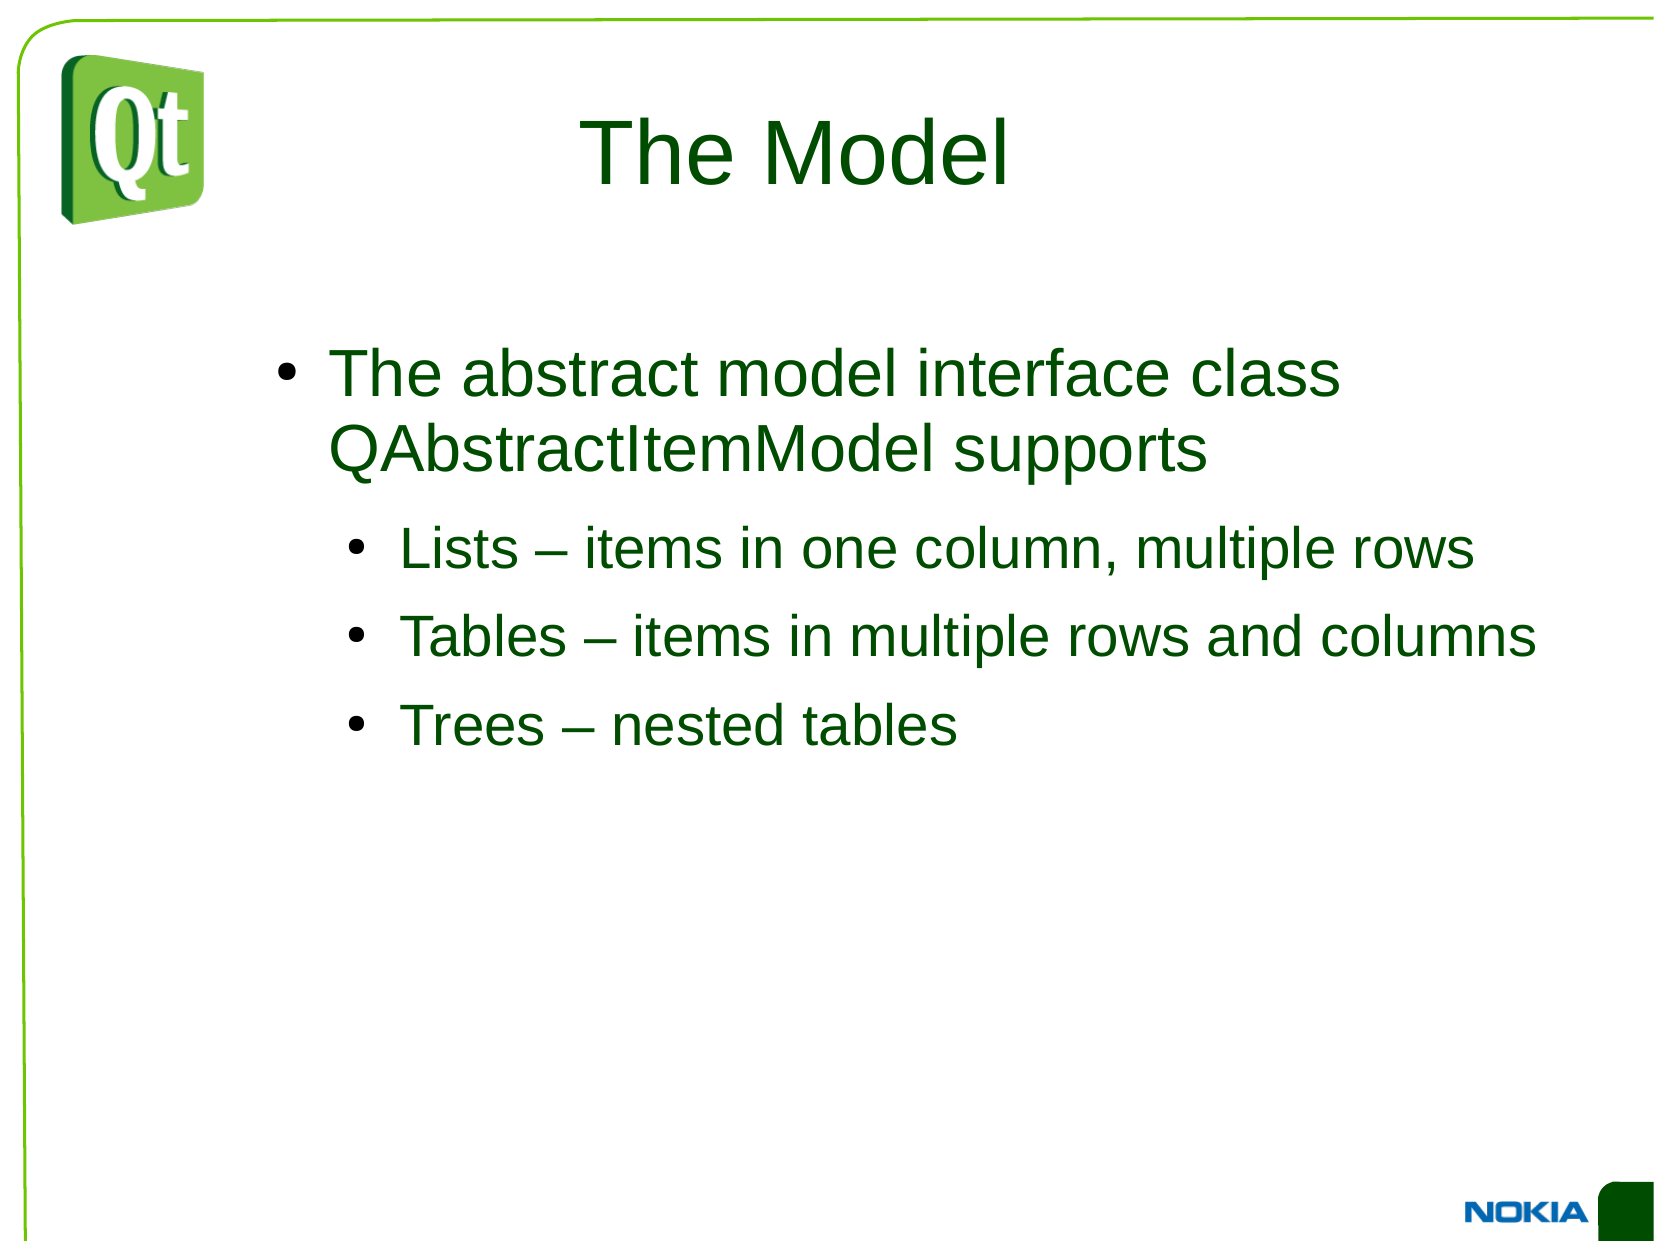

# The Model
The abstract model interface class QAbstractItemModel supports
Lists – items in one column, multiple rows
Tables – items in multiple rows and columns
Trees – nested tables